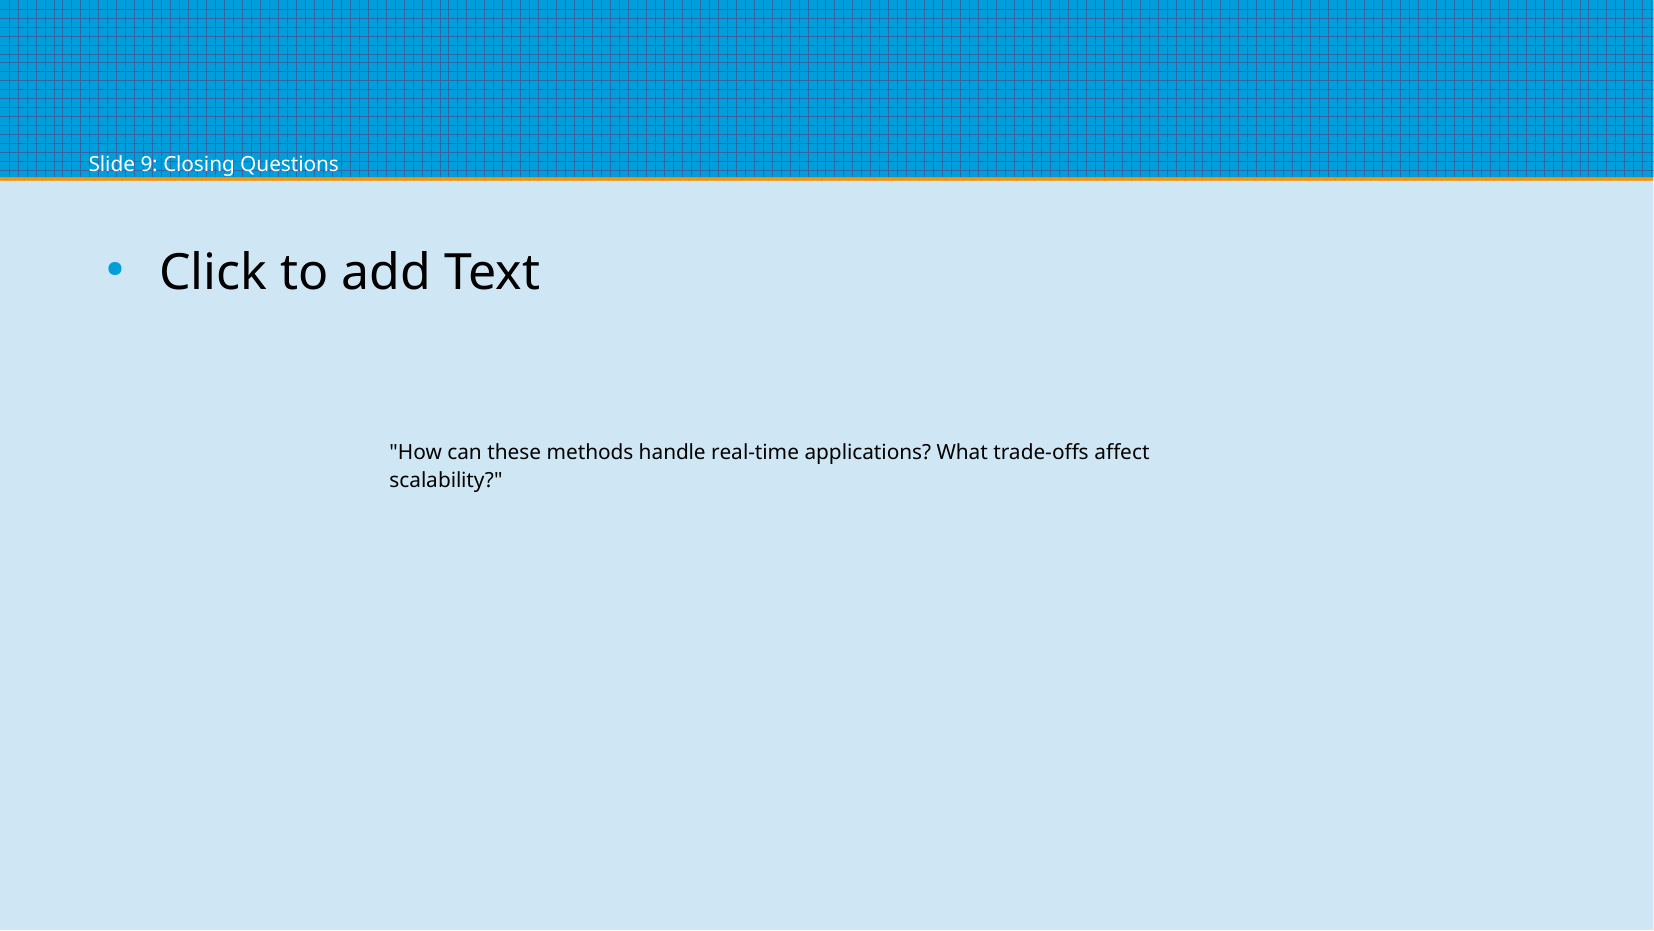

# Slide 9: Closing Questions
Click to add Text
"How can these methods handle real-time applications? What trade-offs affect scalability?"